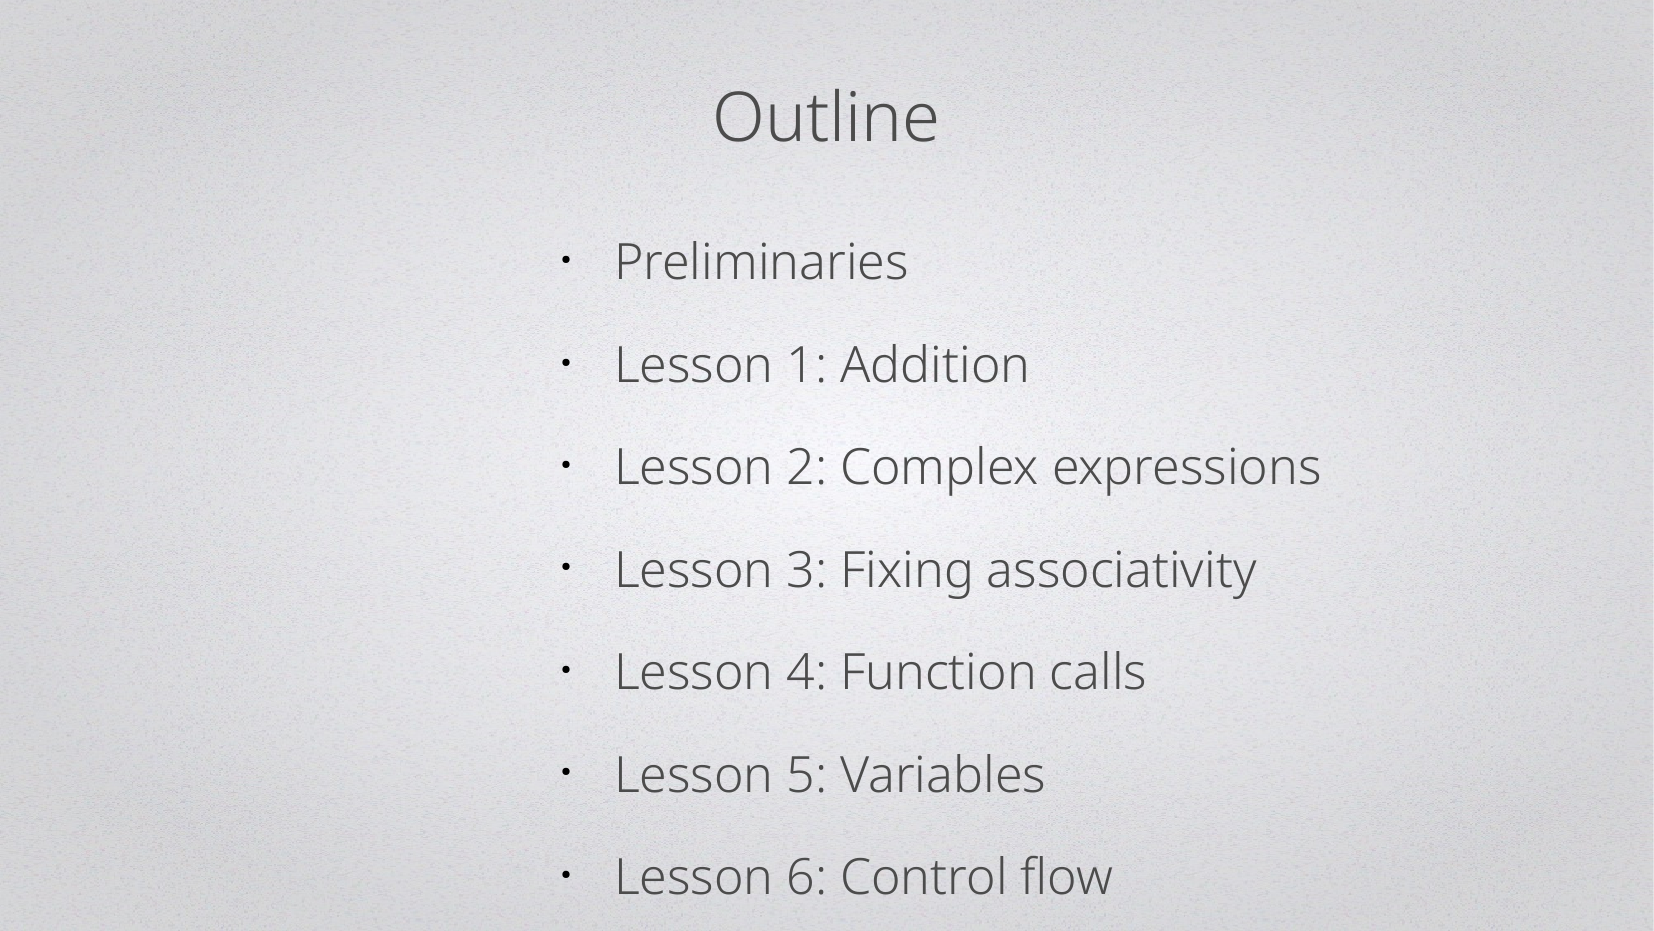

# Outline
Preliminaries
Lesson 1: Addition
Lesson 2: Complex expressions
Lesson 3: Fixing associativity
Lesson 4: Function calls
Lesson 5: Variables
Lesson 6: Control flow
Questions?